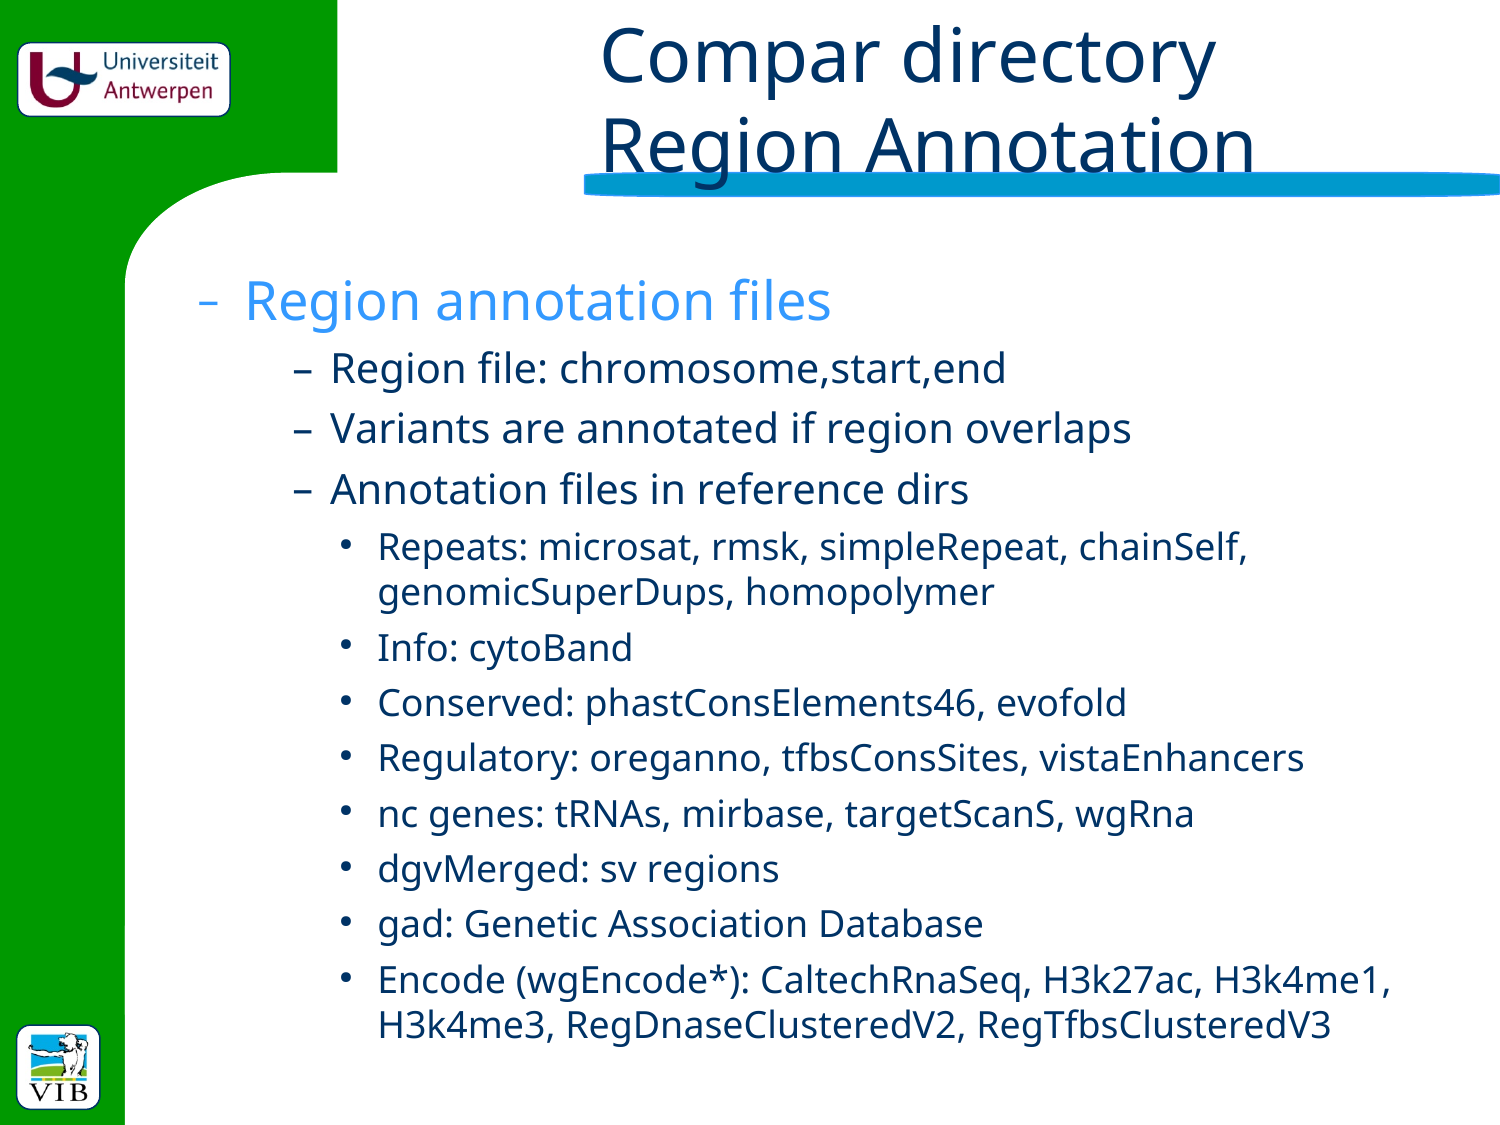

# Compar directory Region Annotation
Region annotation files
Region file: chromosome,start,end
Variants are annotated if region overlaps
Annotation files in reference dirs
Repeats: microsat, rmsk, simpleRepeat, chainSelf, genomicSuperDups, homopolymer
Info: cytoBand
Conserved: phastConsElements46, evofold
Regulatory: oreganno, tfbsConsSites, vistaEnhancers
nc genes: tRNAs, mirbase, targetScanS, wgRna
dgvMerged: sv regions
gad: Genetic Association Database
Encode (wgEncode*): CaltechRnaSeq, H3k27ac, H3k4me1, H3k4me3, RegDnaseClusteredV2, RegTfbsClusteredV3